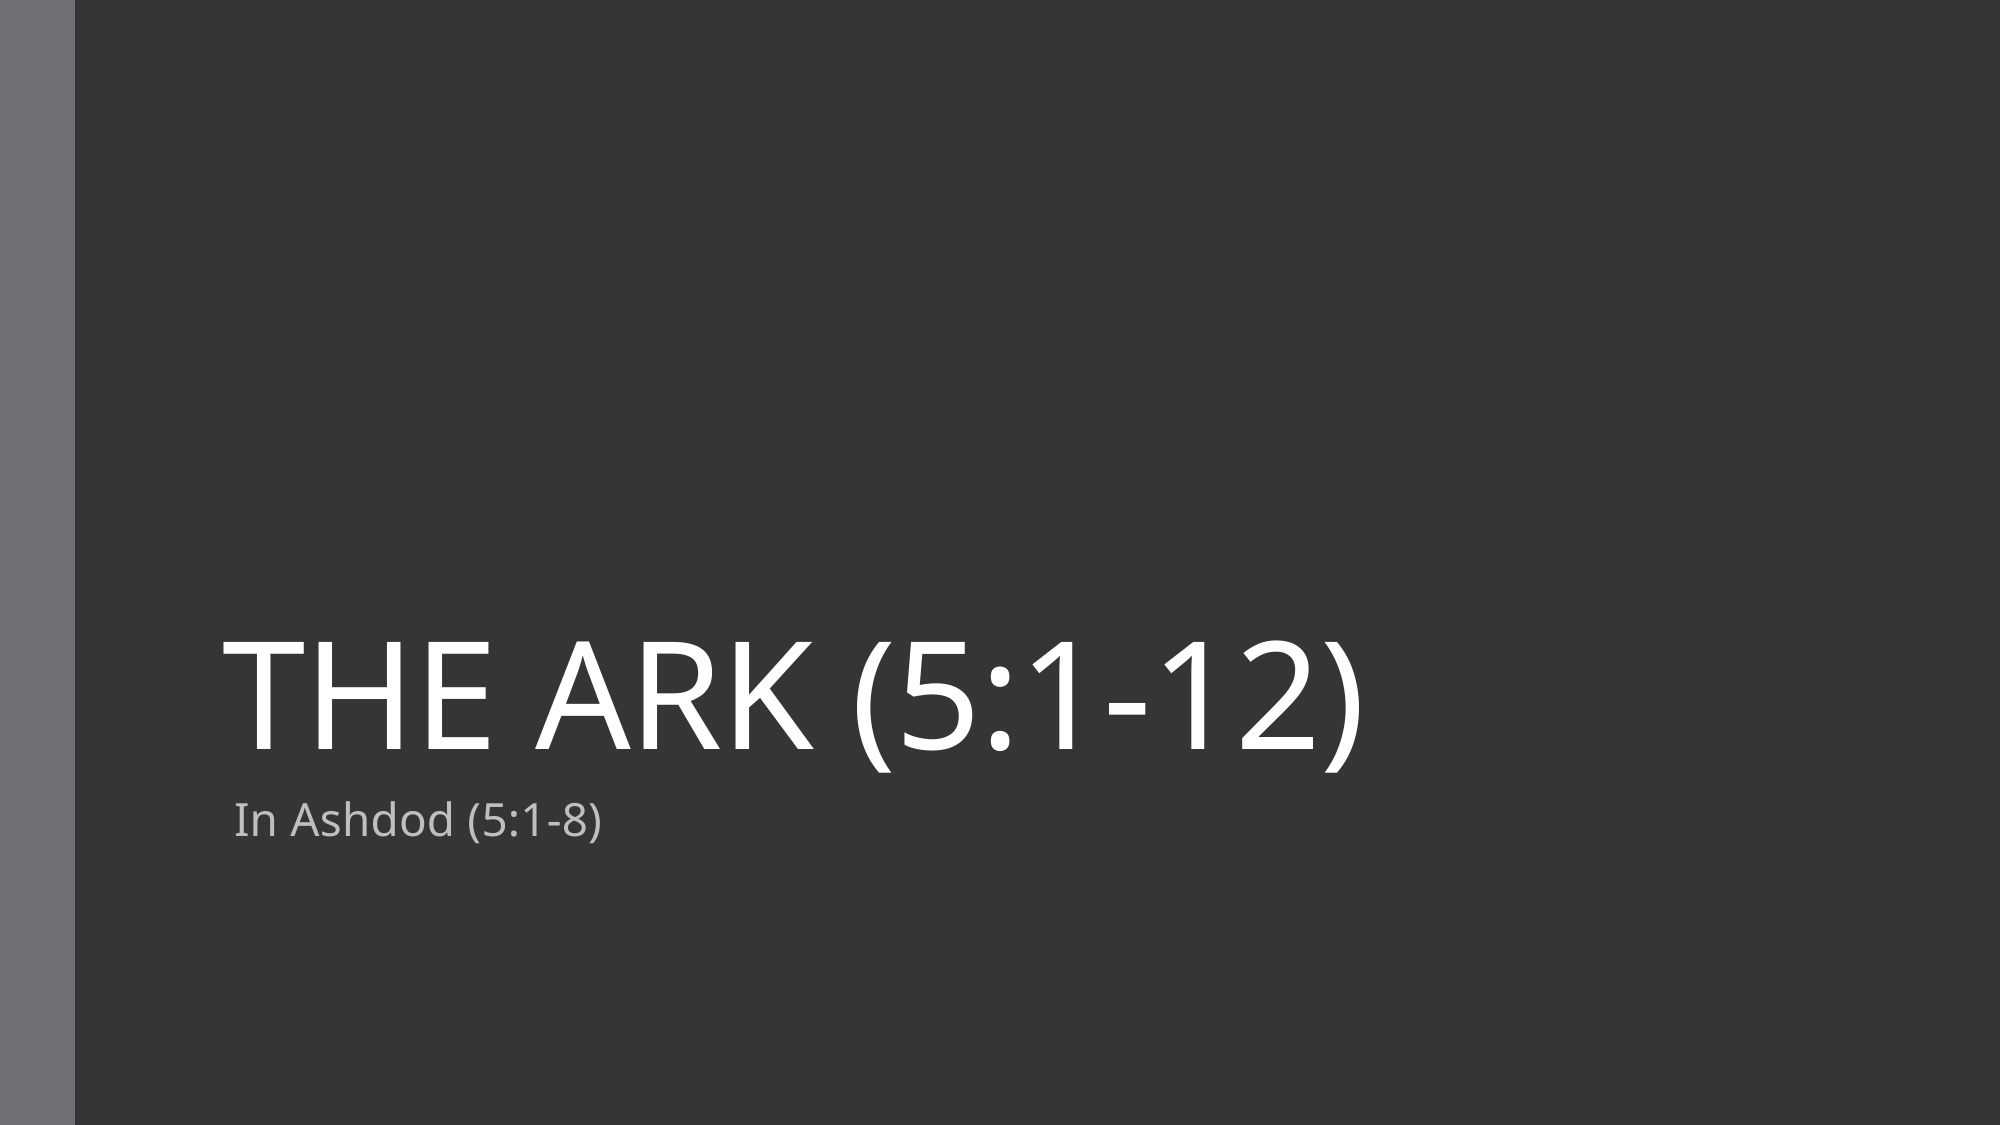

# THE ARK (5:1-12)
 In Ashdod (5:1-8)